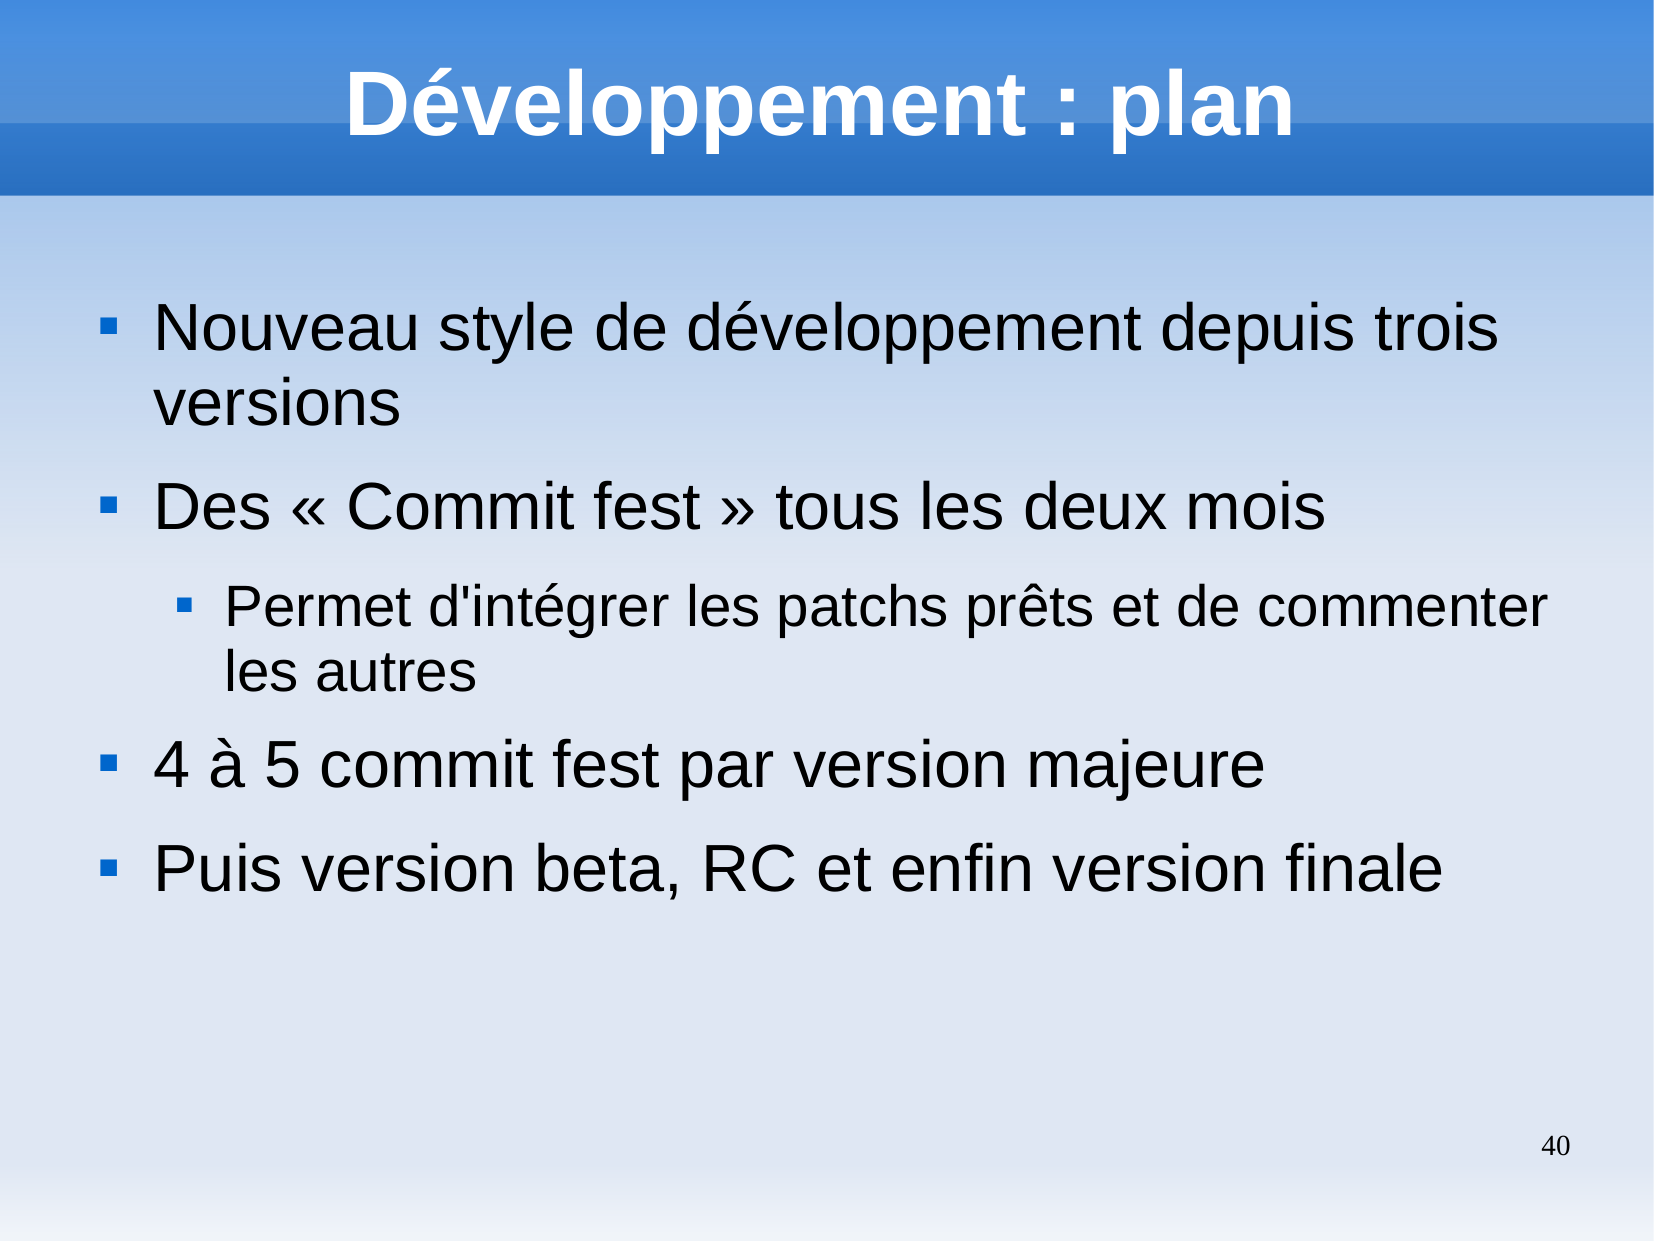

# Développement : plan
Nouveau style de développement depuis trois versions
Des « Commit fest » tous les deux mois
Permet d'intégrer les patchs prêts et de commenter les autres
4 à 5 commit fest par version majeure
Puis version beta, RC et enfin version finale
40